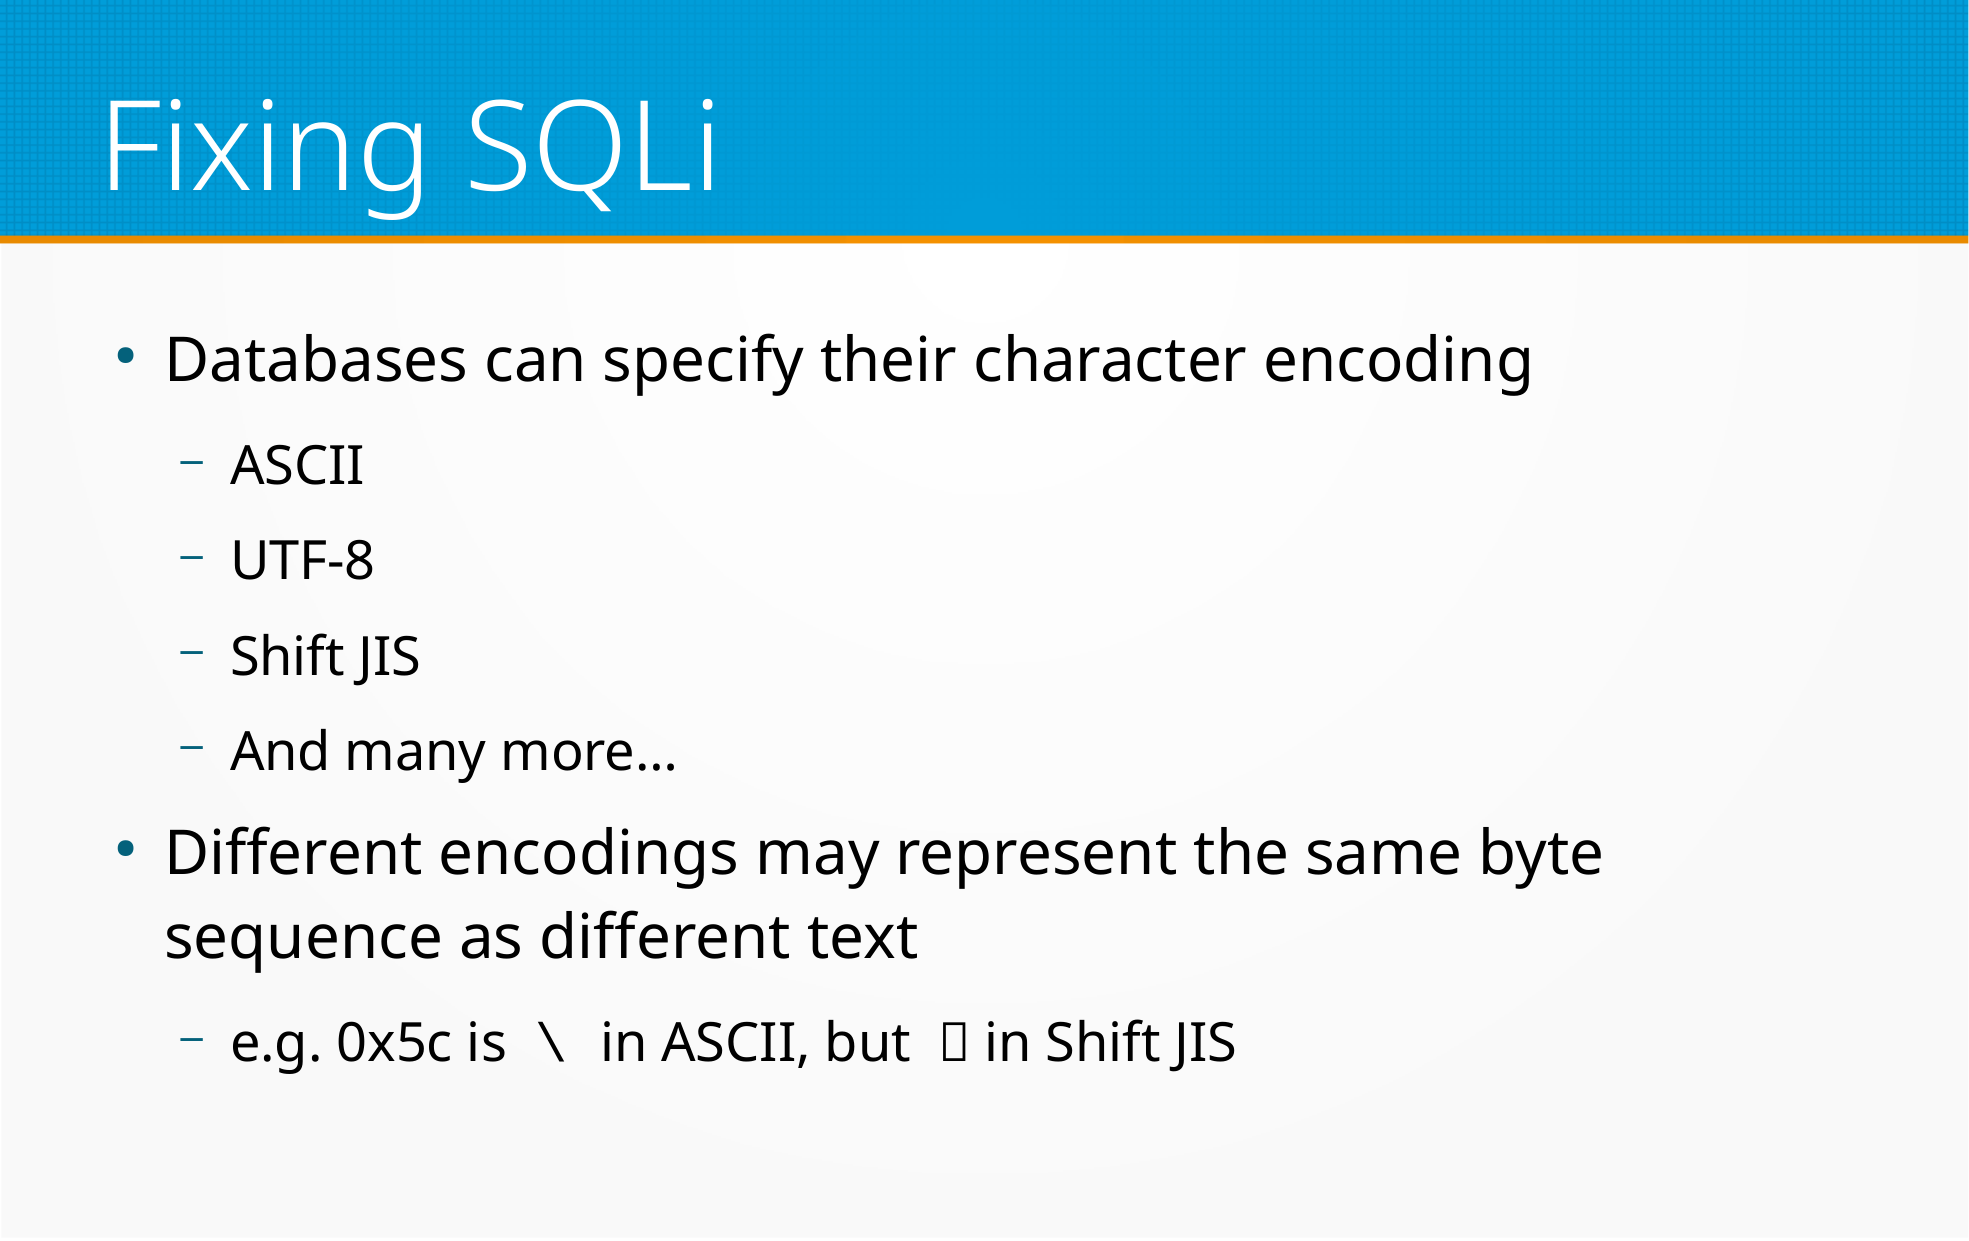

# Fixing SQLi
Databases can specify their character encoding
ASCII
UTF-8
Shift JIS
And many more…
Different encodings may represent the same byte sequence as different text
e.g. 0x5c is \ in ASCII, but ￥in Shift JIS